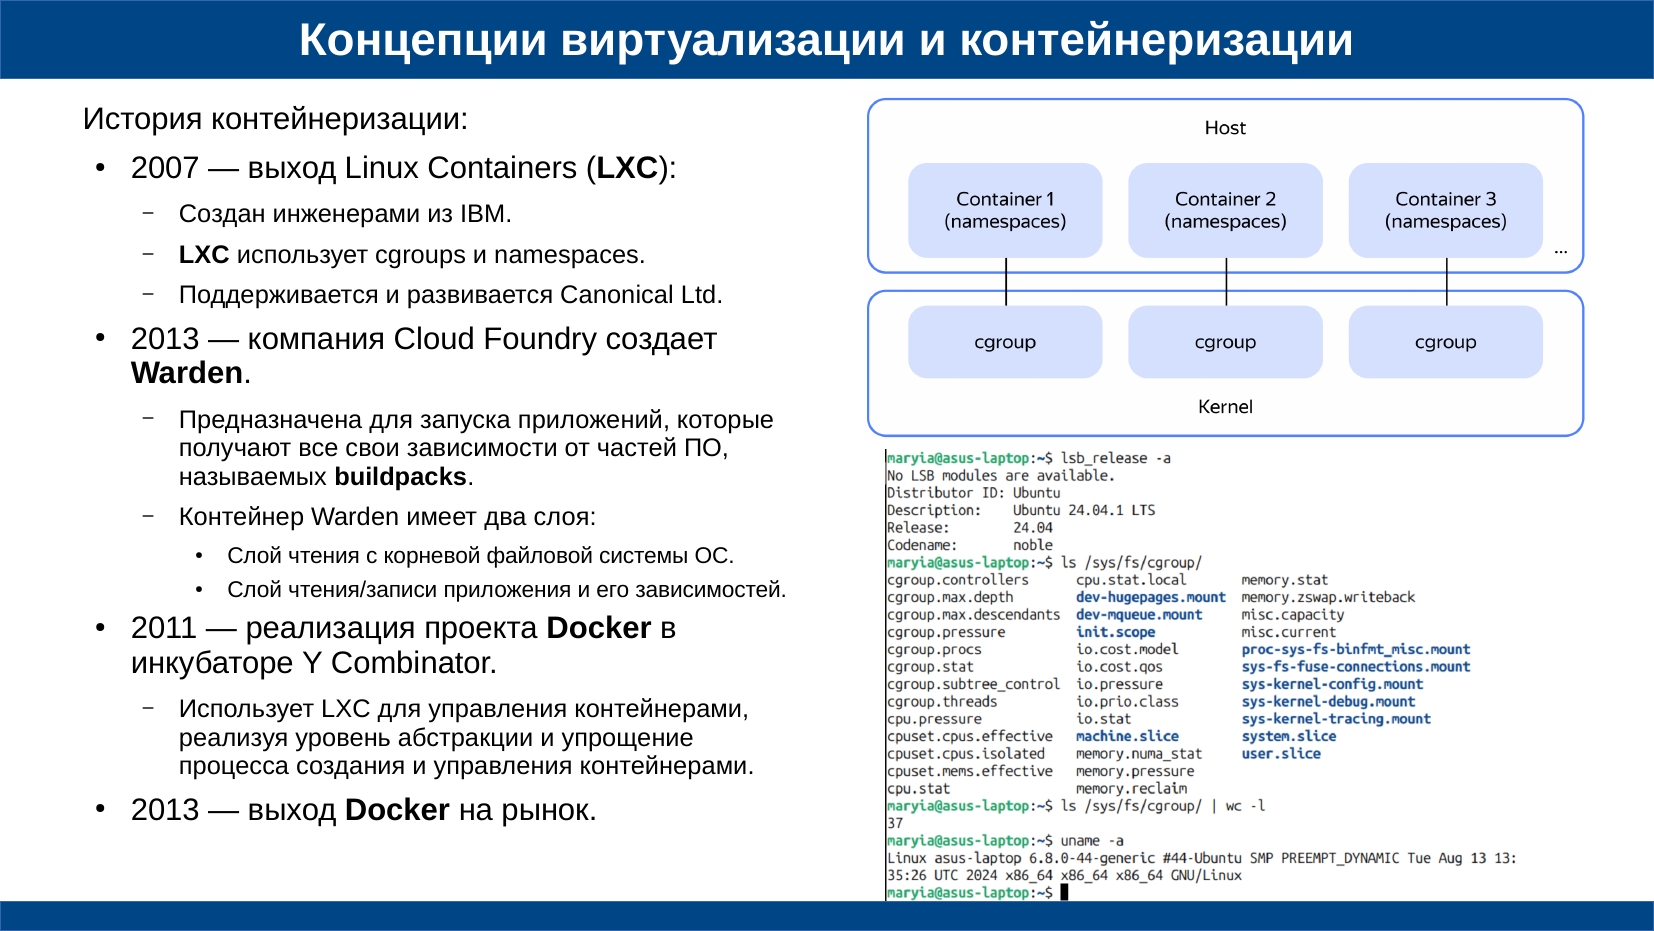

# Концепции виртуализации и контейнеризации
История контейнеризации:
2007 — выход Linux Containers (LXC):
Создан инженерами из IBM.
LXC использует cgroups и namespaces.
Поддерживается и развивается Canonical Ltd.
2013 — компания Cloud Foundry создает Warden.
Предназначена для запуска приложений, которые получают все свои зависимости от частей ПО, называемых buildpacks.
Контейнер Warden имеет два слоя:
Слой чтения с корневой файловой системы ОС.
Слой чтения/записи приложения и его зависимостей.
2011 — реализация проекта Docker в инкубаторе Y Combinator.
Использует LXC для управления контейнерами, реализуя уровень абстракции и упрощение процесса создания и управления контейнерами.
2013 — выход Docker на рынок.